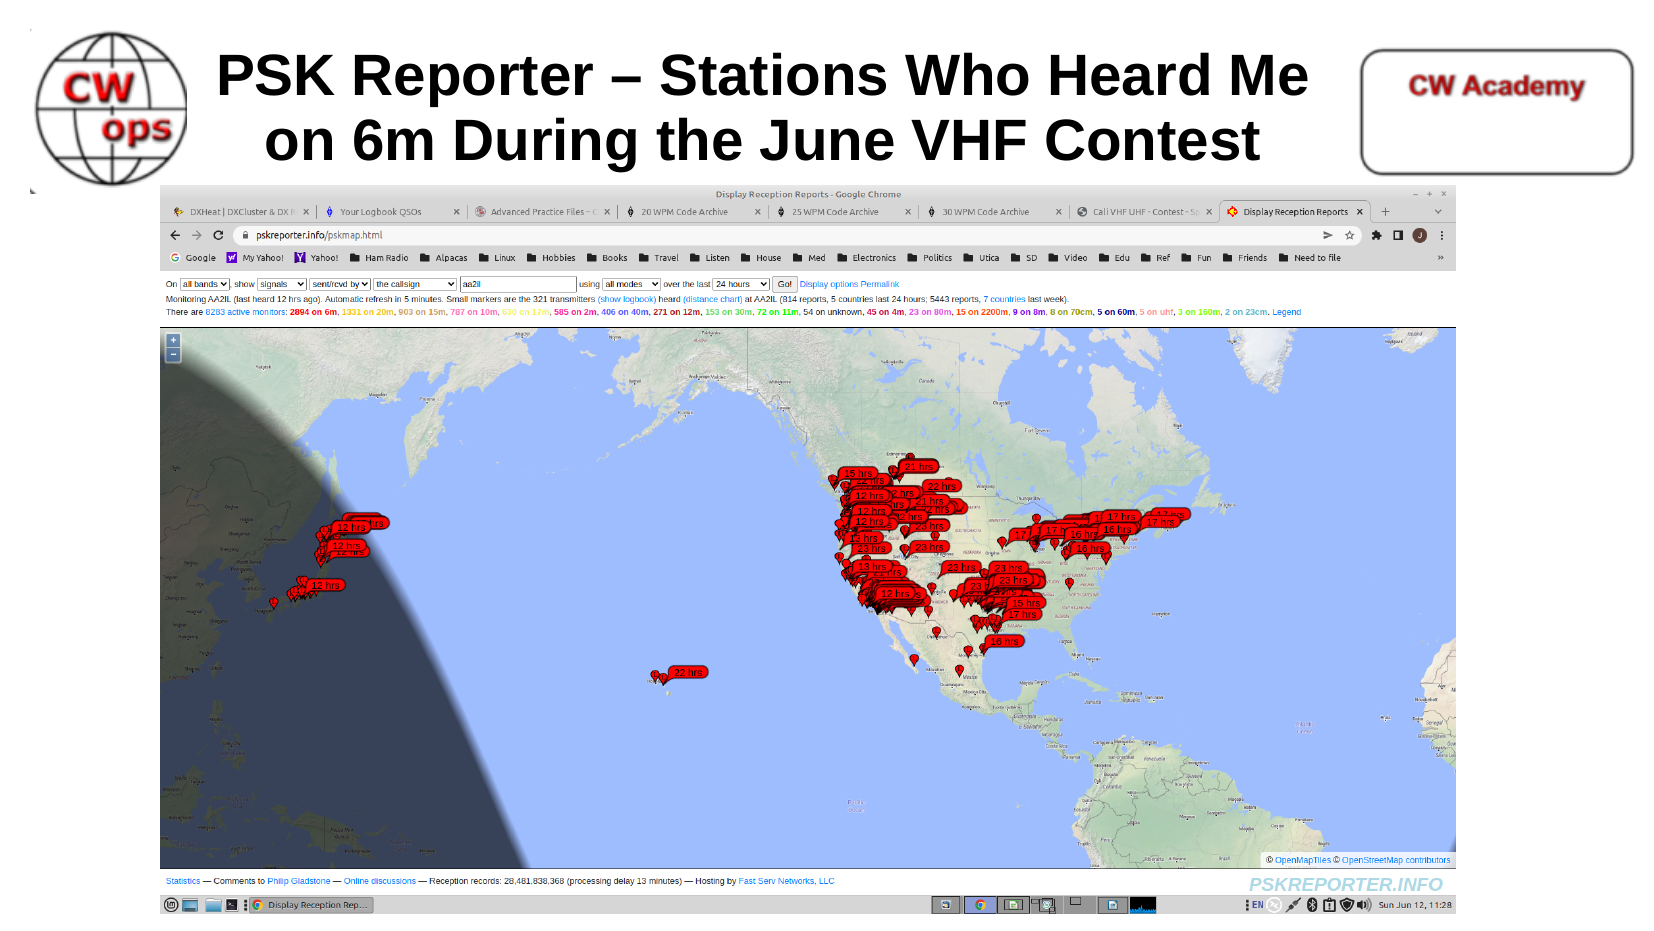

# PSK Reporter – Stations Who Heard Me on 6m During the June VHF Contest